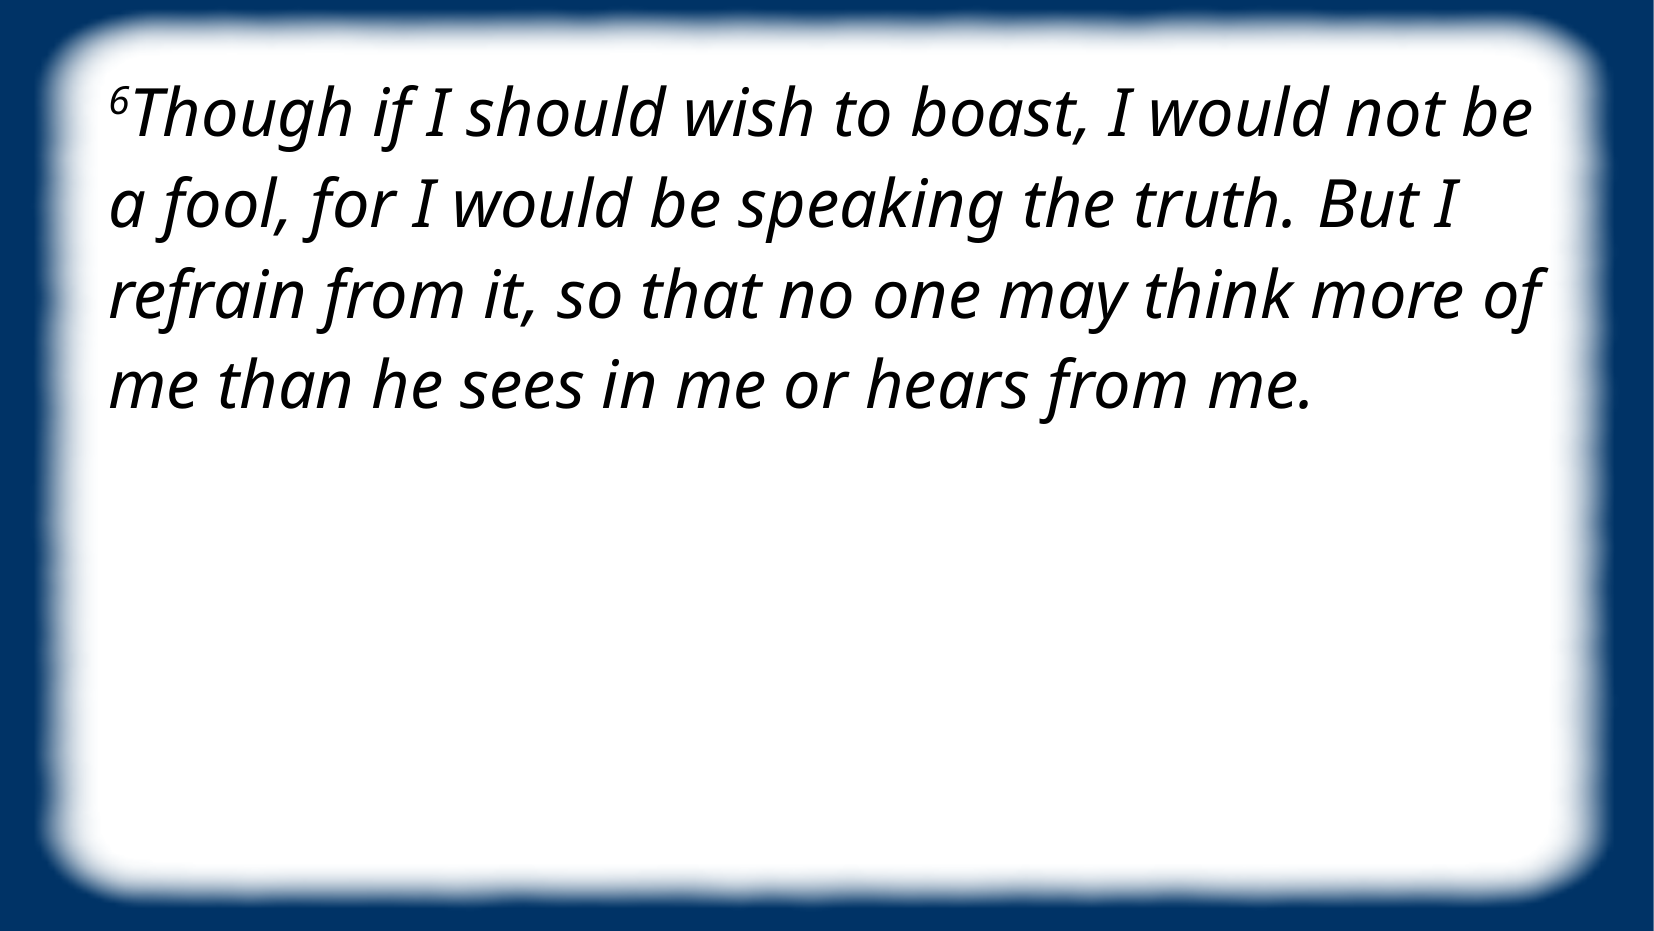

6Though if I should wish to boast, I would not be a fool, for I would be speaking the truth. But I refrain from it, so that no one may think more of me than he sees in me or hears from me.